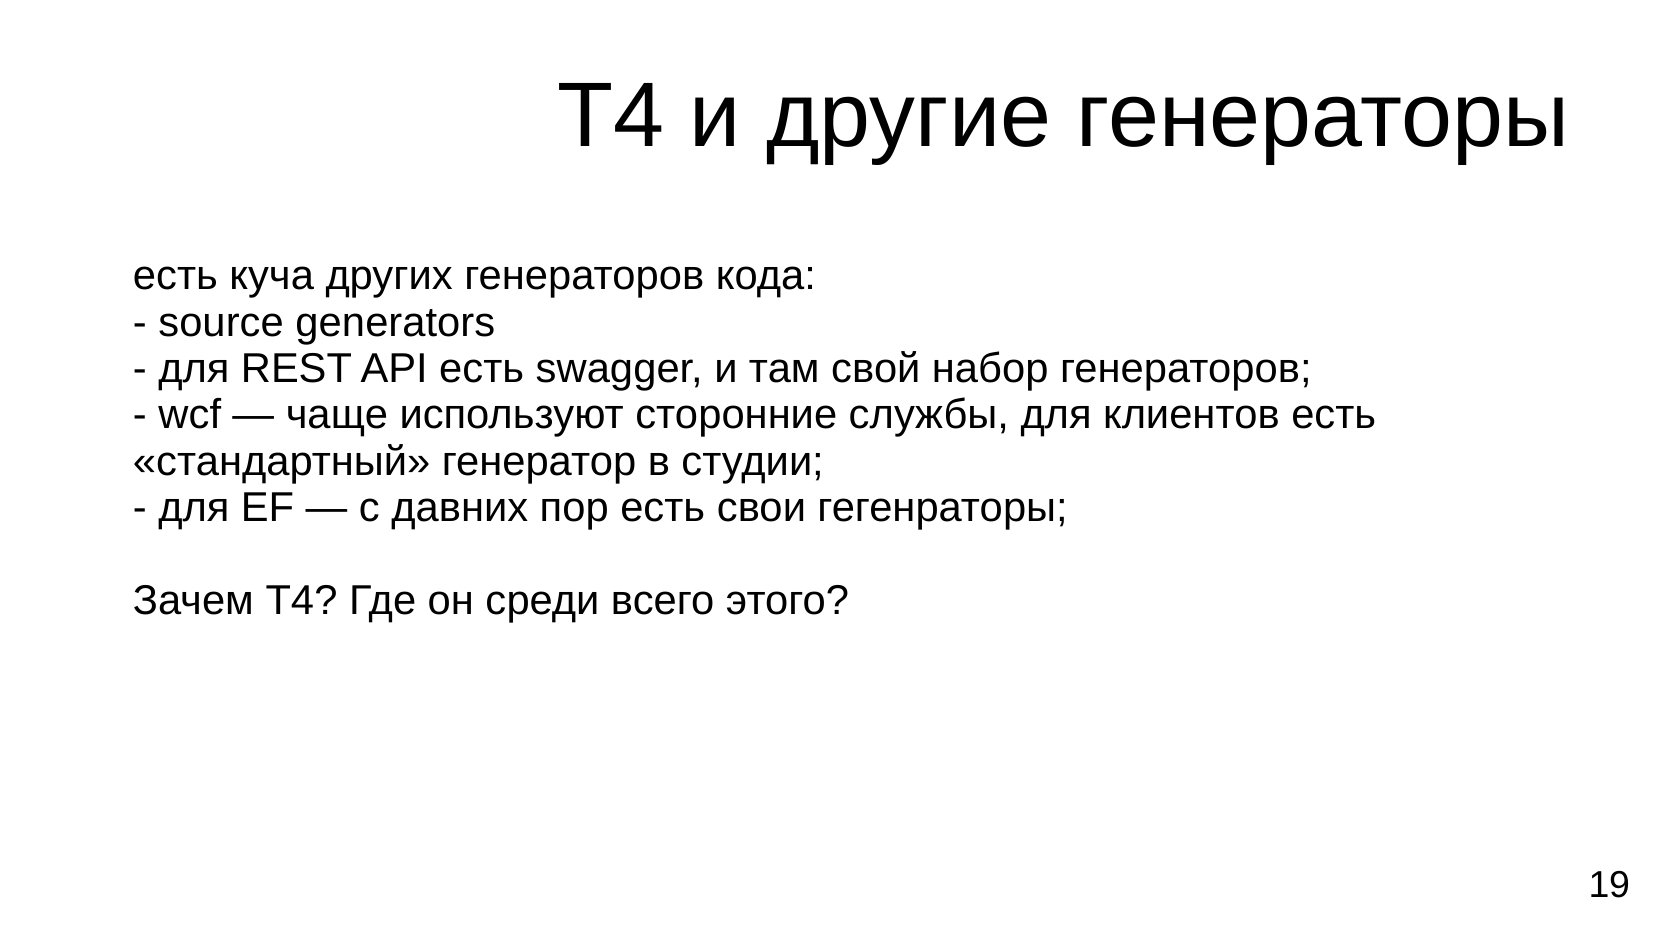

# T4 и другие генераторы
есть куча других генераторов кода:
- source generators
- для REST API есть swagger, и там свой набор генераторов;
- wcf — чаще используют сторонние службы, для клиентов есть «стандартный» генератор в студии;
- для EF — с давних пор есть свои гегенраторы;
Зачем T4? Где он среди всего этого?